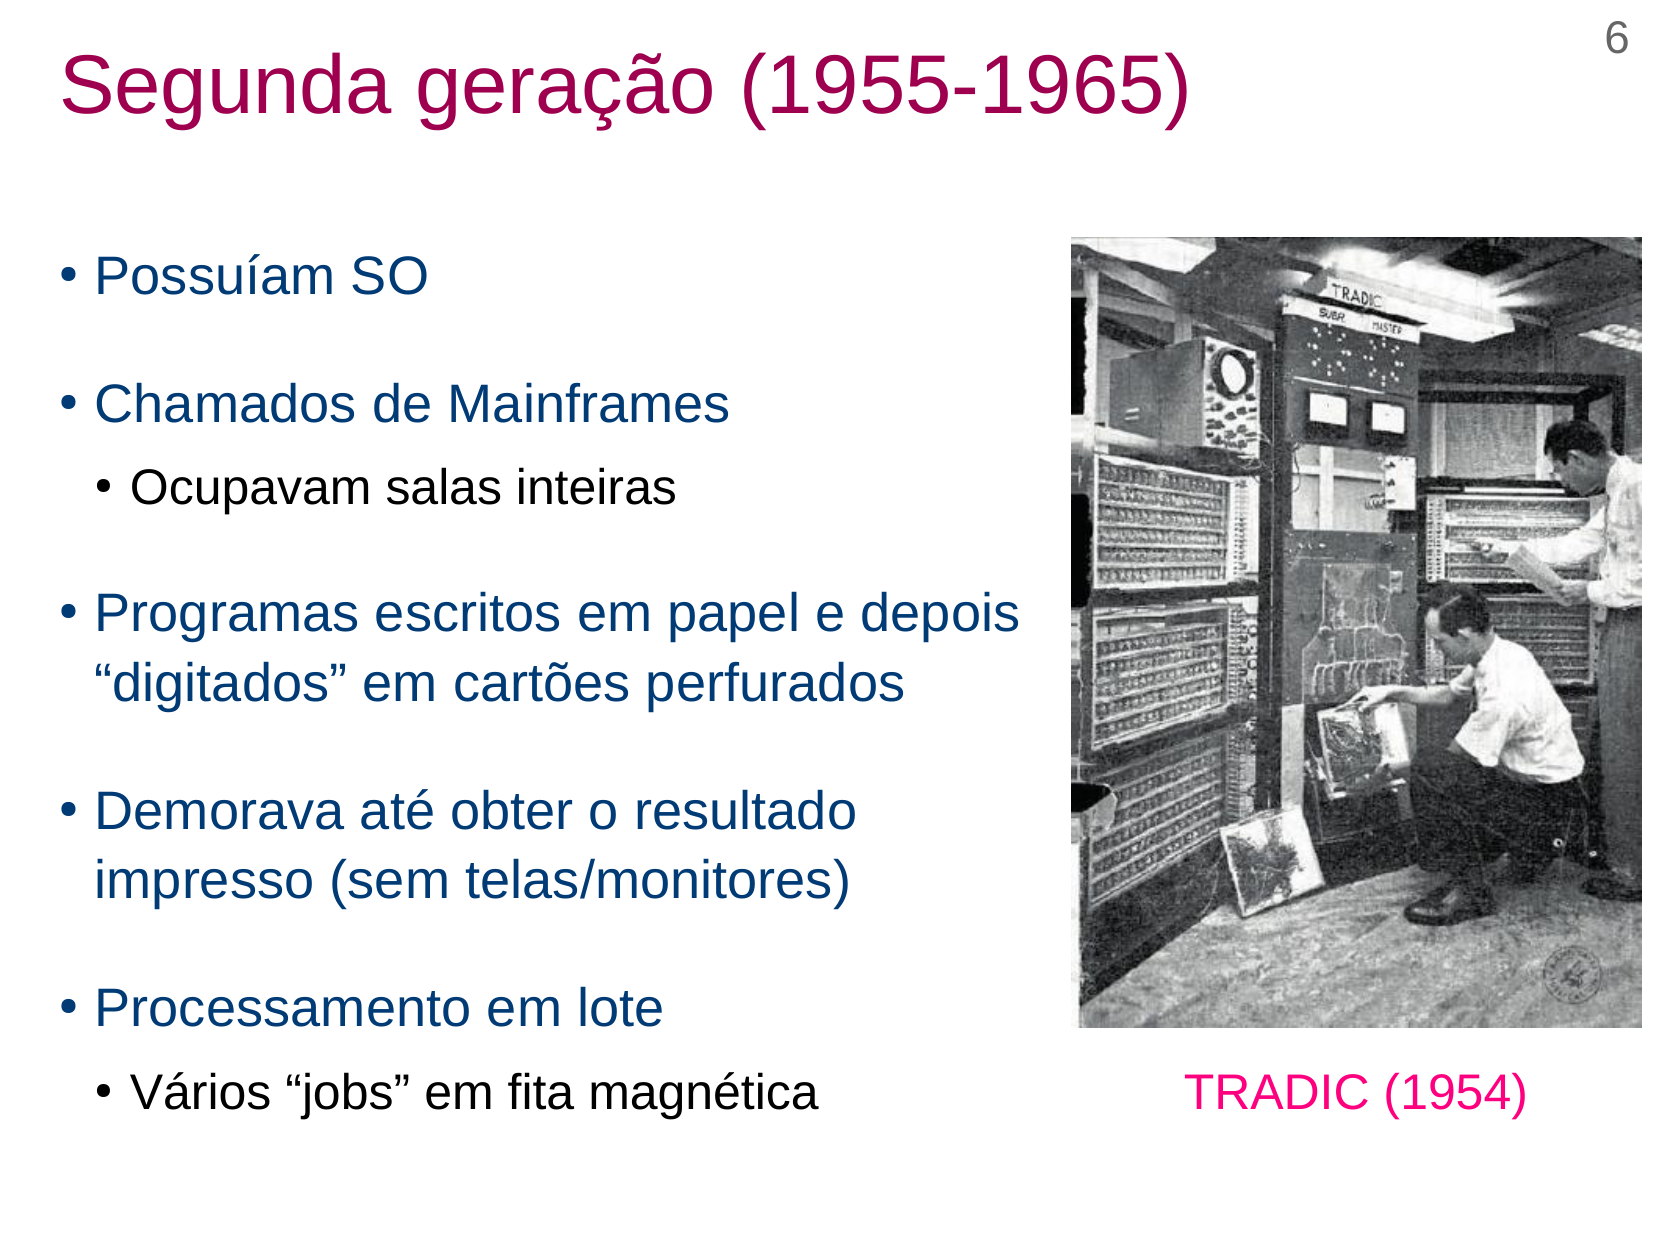

6
# Segunda geração (1955-1965)
Possuíam SO
Chamados de Mainframes
Ocupavam salas inteiras
Programas escritos em papel e depois “digitados” em cartões perfurados
Demorava até obter o resultado impresso (sem telas/monitores)
Processamento em lote
Vários “jobs” em fita magnética
TRADIC (1954)